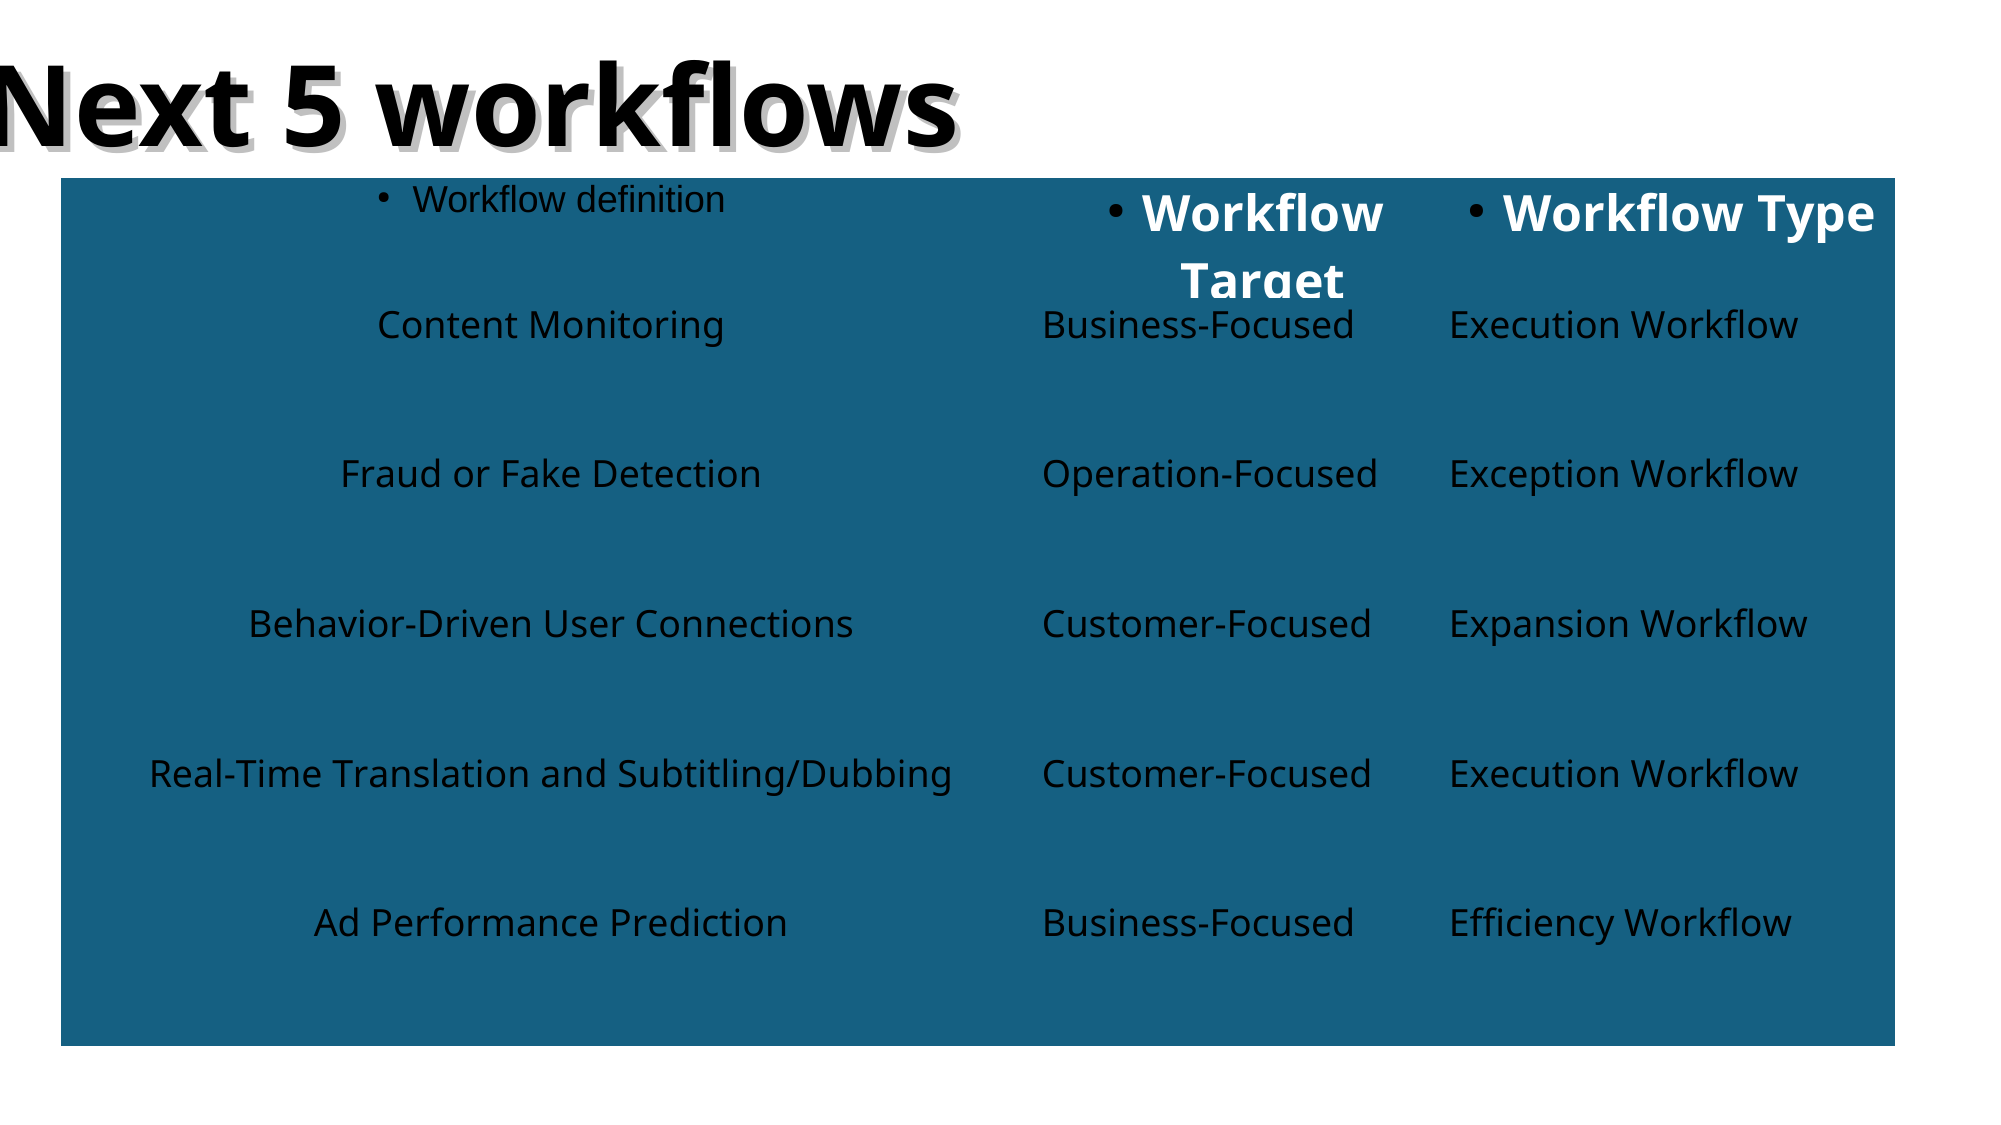

Next 5 workflows
| Workflow definition | Workflow Target | Workflow Type |
| --- | --- | --- |
| Content Monitoring | Business-Focused | Execution Workflow |
| Fraud or Fake Detection | Operation-Focused | Exception Workflow |
| Behavior-Driven User Connections | Customer-Focused | Expansion Workflow |
| Real-Time Translation and Subtitling/Dubbing | Customer-Focused | Execution Workflow |
| Ad Performance Prediction | Business-Focused | Efficiency Workflow |